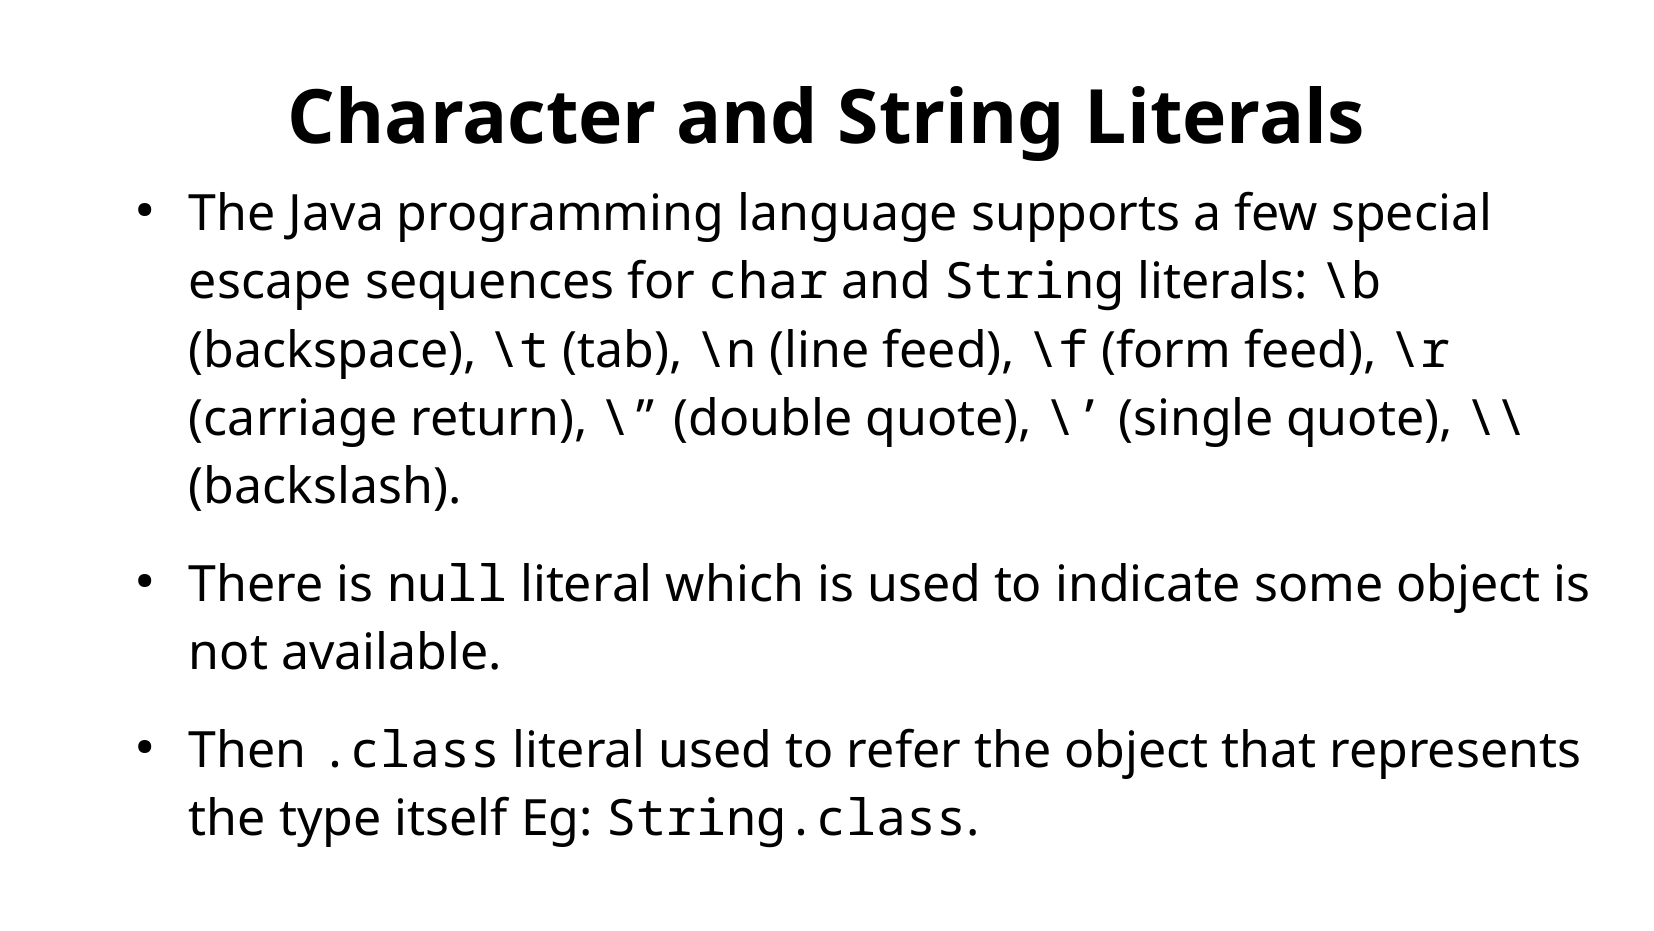

# Character and String Literals
The Java programming language supports a few special escape sequences for char and String literals: \b (backspace), \t (tab), \n (line feed), \f (form feed), \r (carriage return), \” (double quote), \’ (single quote), \\ (backslash).
There is null literal which is used to indicate some object is not available.
Then .class literal used to refer the object that represents the type itself Eg: String.class.